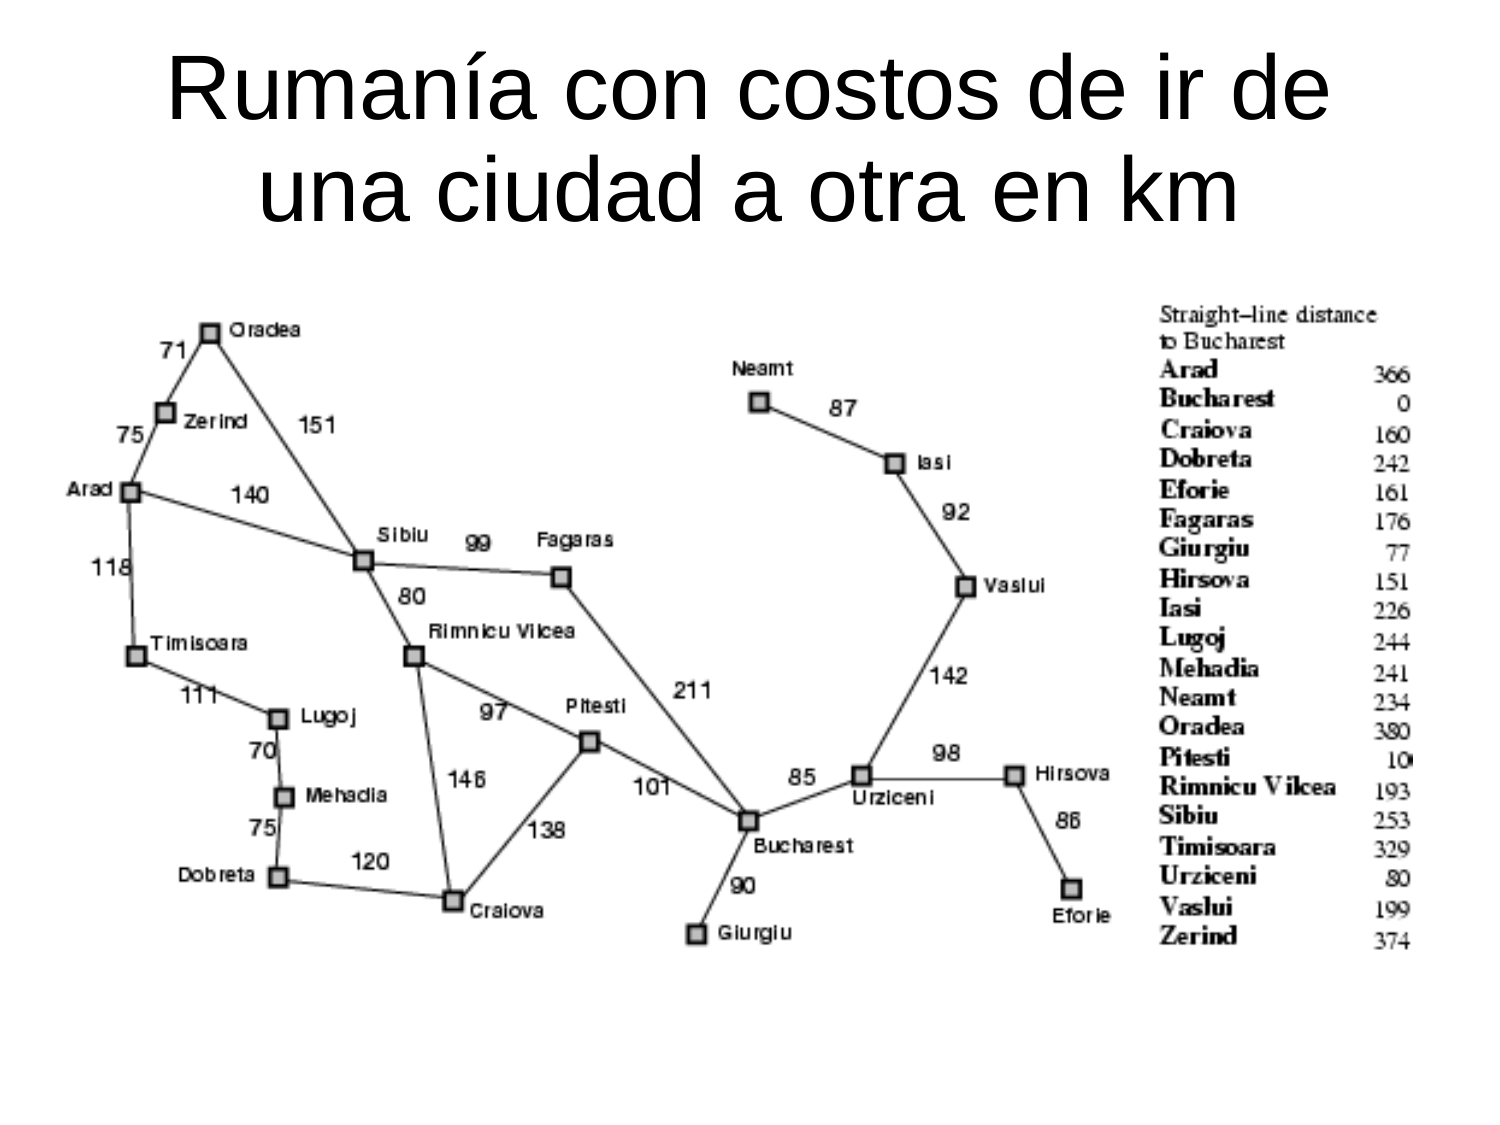

# Rumanía con costos de ir de una ciudad a otra en km